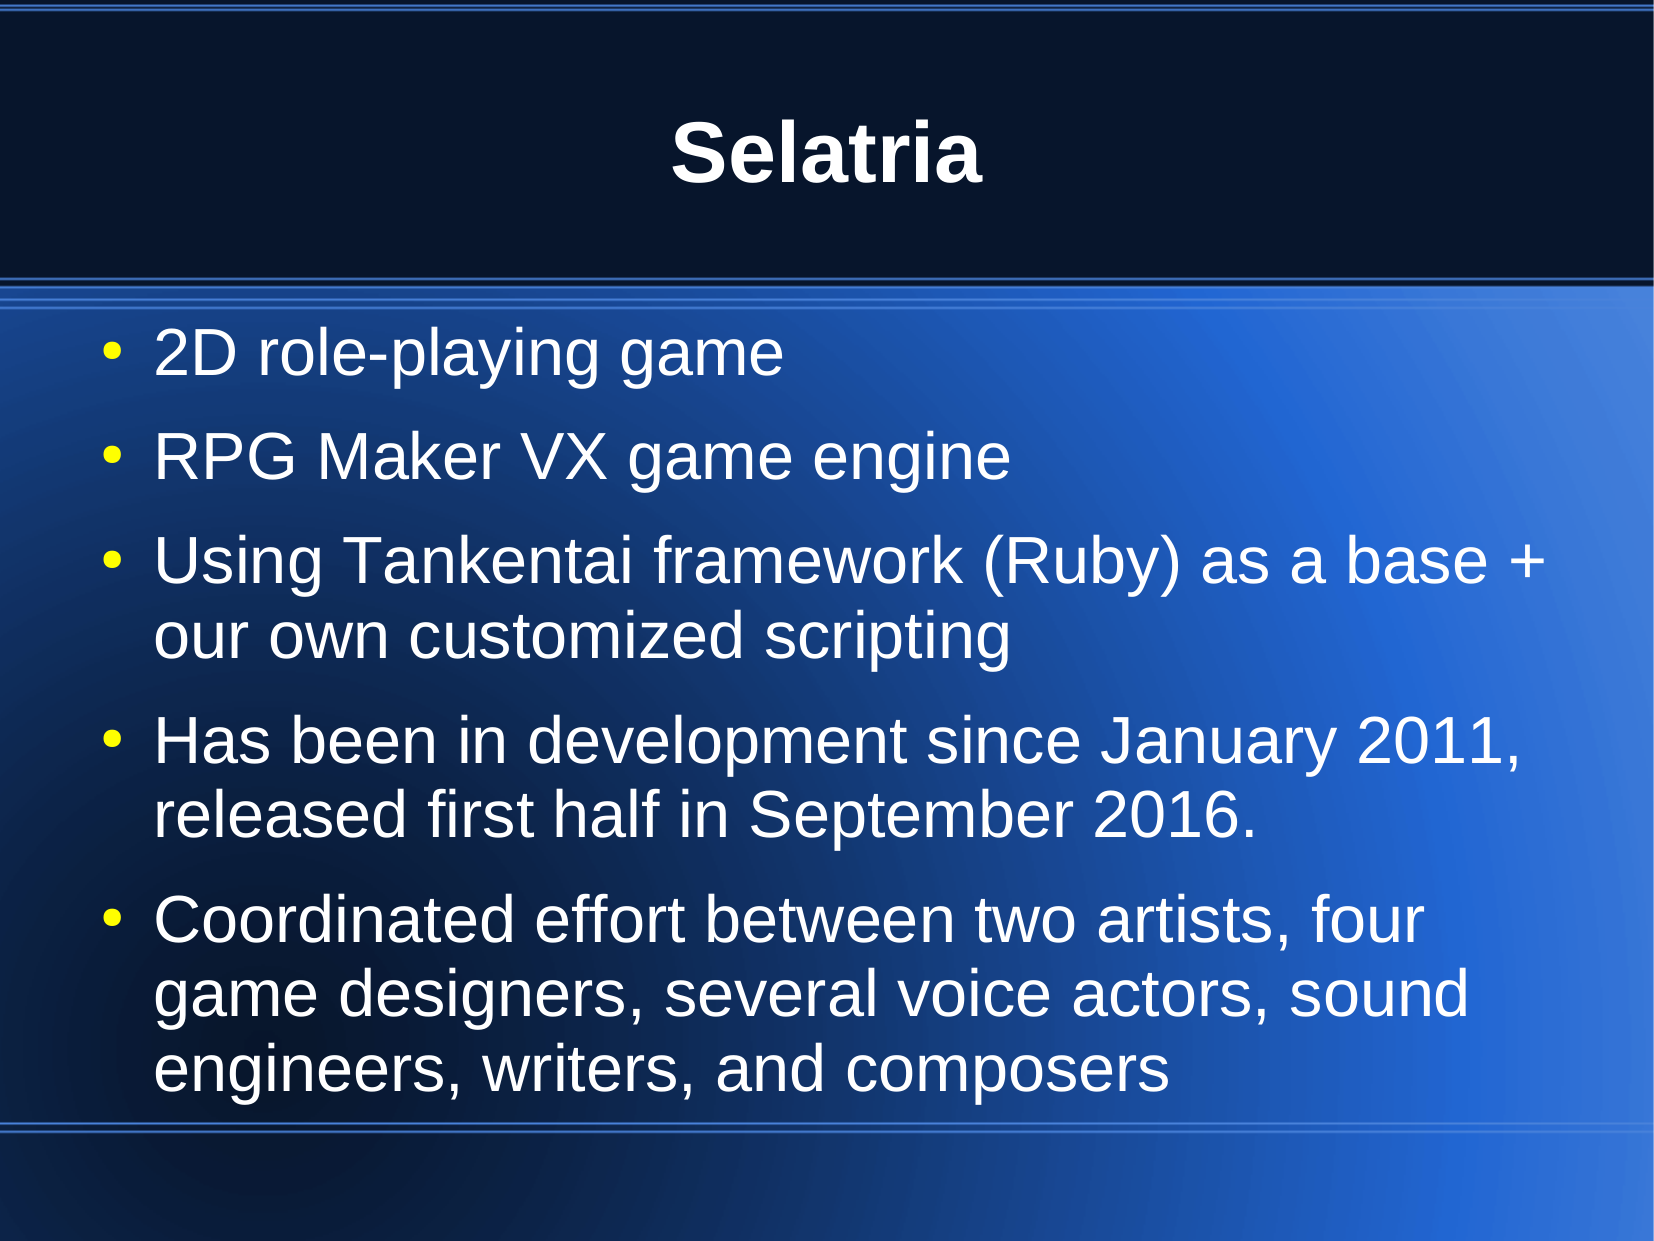

# Selatria
2D role-playing game
RPG Maker VX game engine
Using Tankentai framework (Ruby) as a base + our own customized scripting
Has been in development since January 2011, released first half in September 2016.
Coordinated effort between two artists, four game designers, several voice actors, sound engineers, writers, and composers